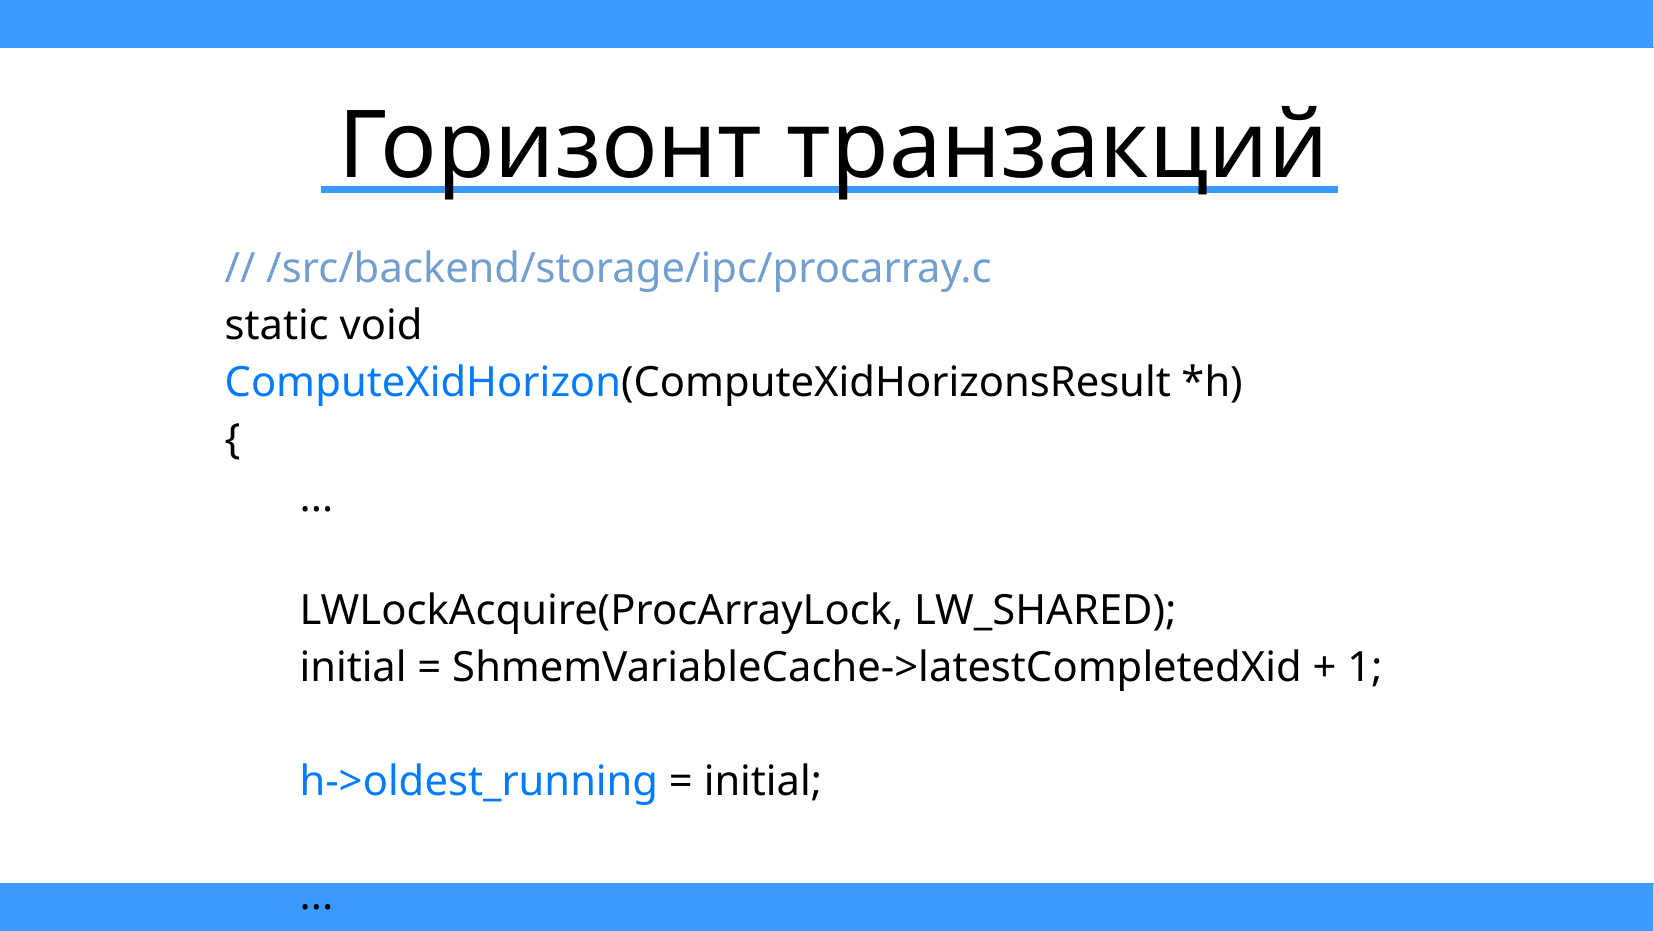

Горизонт транзакций
// /src/backend/storage/ipc/procarray.c
static void
ComputeXidHorizon(ComputeXidHorizonsResult *h)
{
	...
	LWLockAcquire(ProcArrayLock, LW_SHARED);
	initial = ShmemVariableCache->latestCompletedXid + 1;
	h->oldest_running = initial;
	...